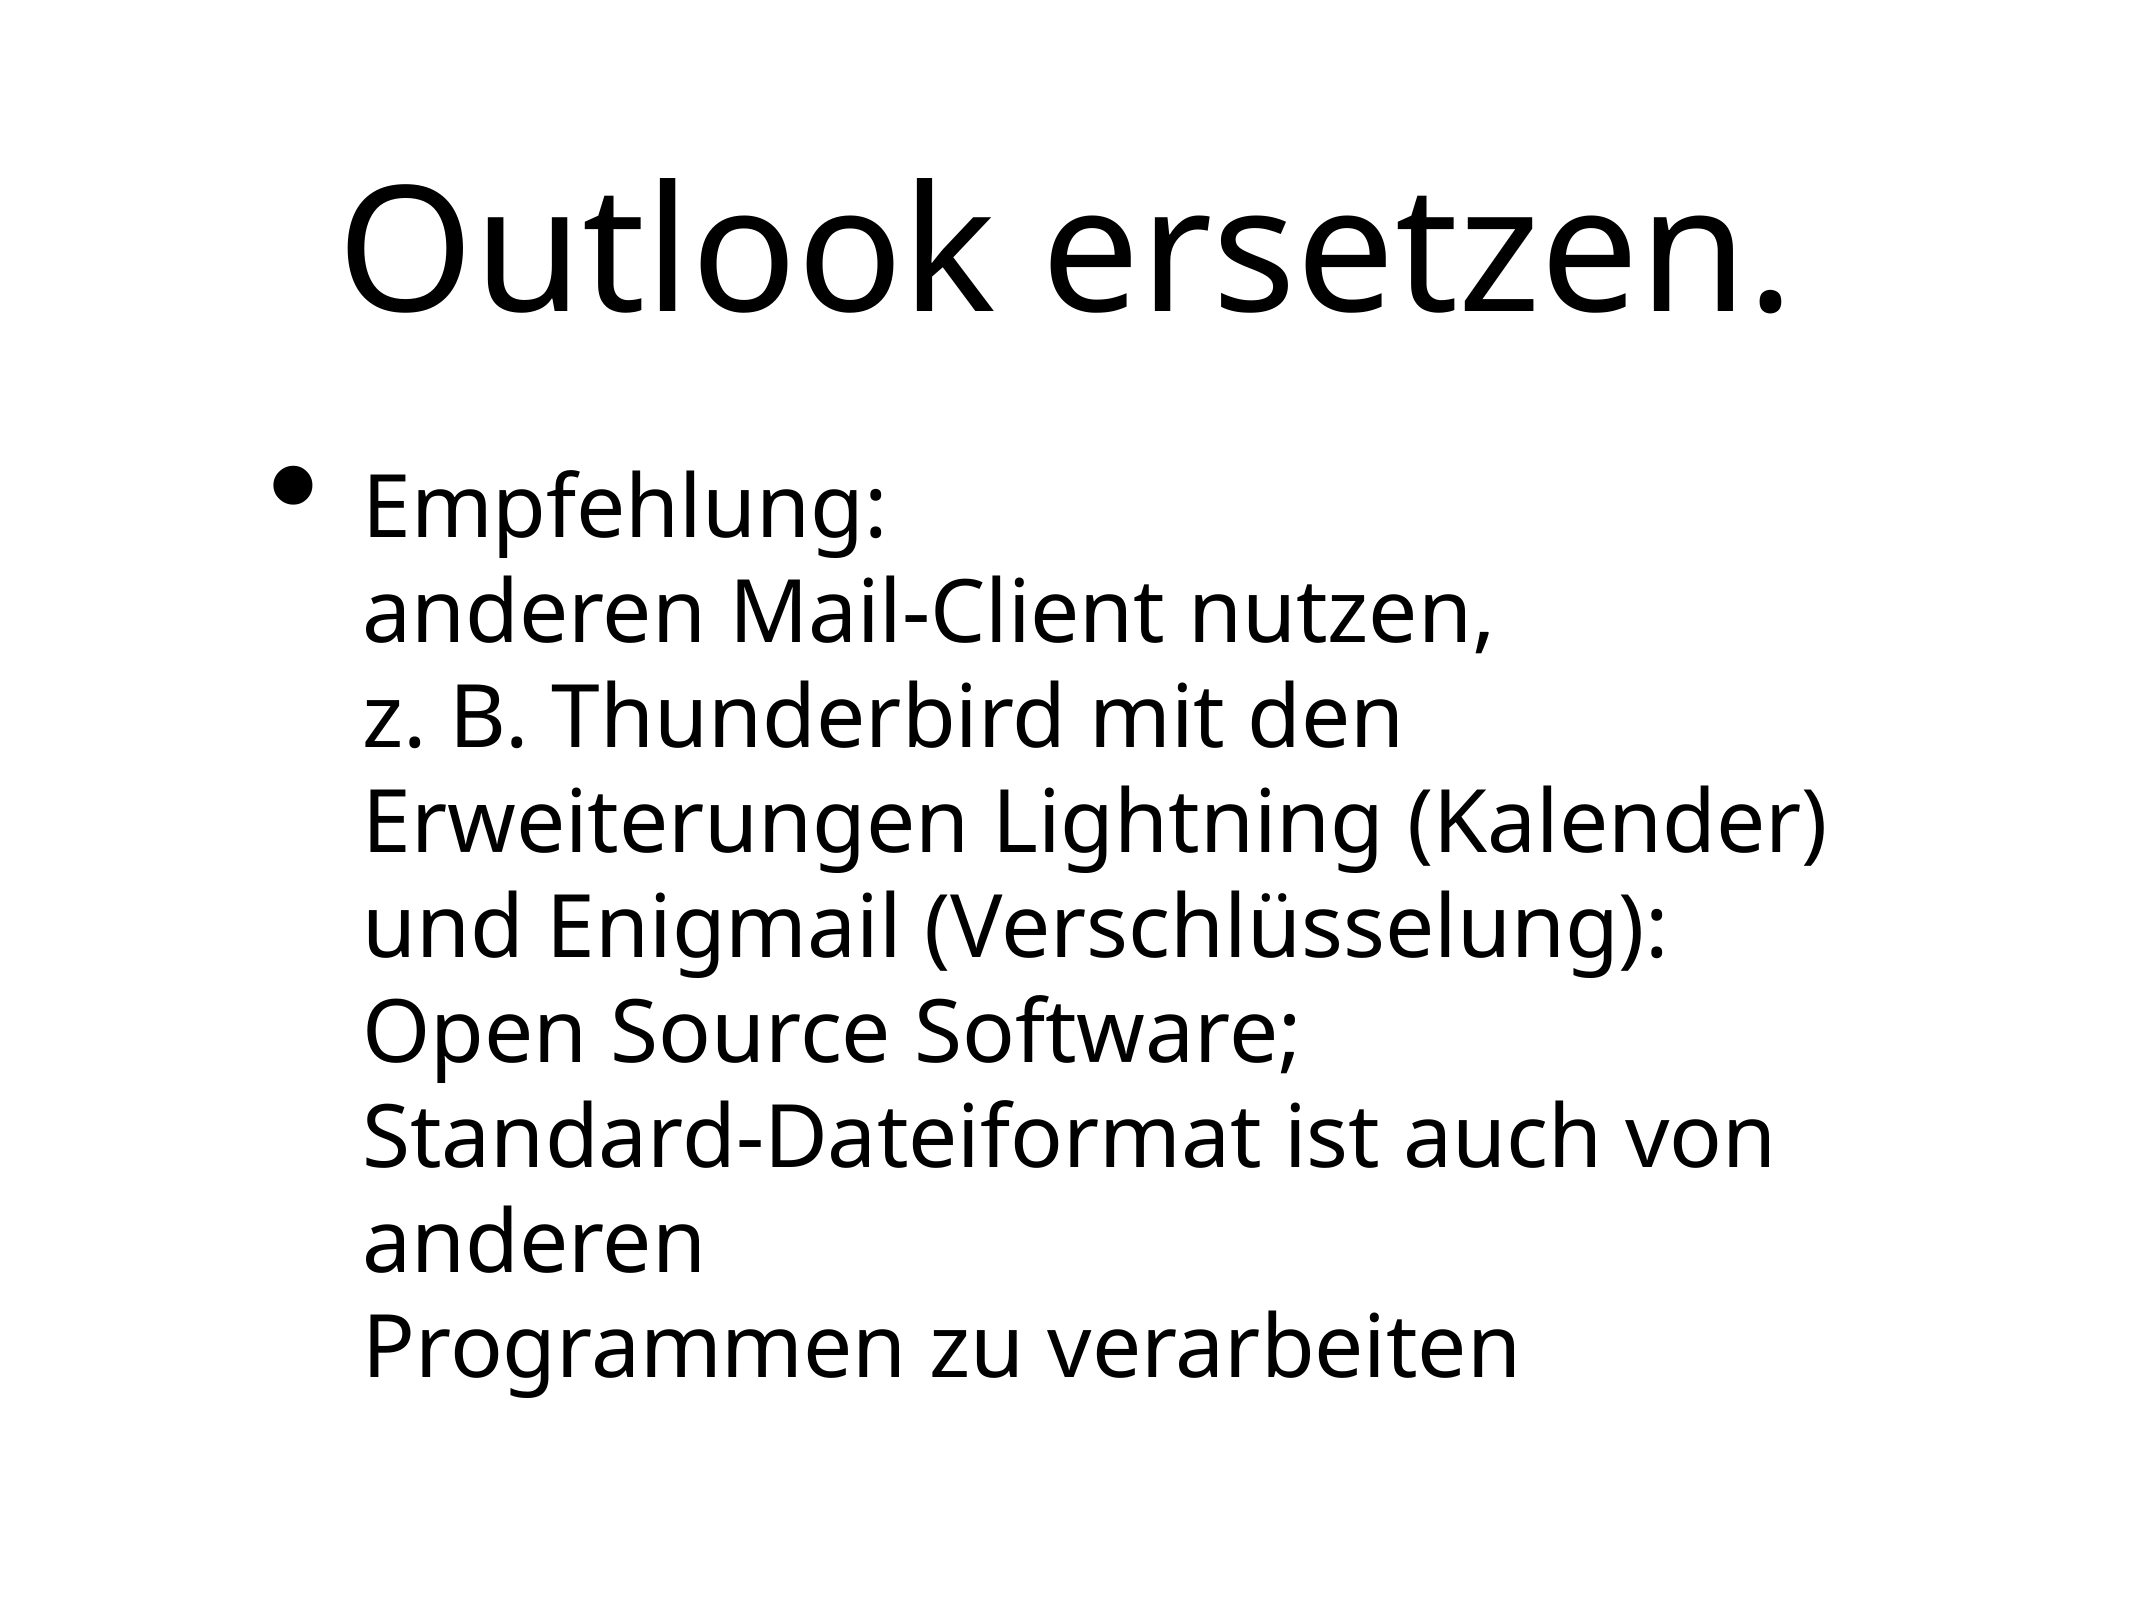

# Outlook ersetzen.
Empfehlung:
anderen Mail-Client nutzen,
z. B. Thunderbird mit den Erweiterungen Lightning (Kalender) und Enigmail (Verschlüsselung): Open Source Software;
Standard-Dateiformat ist auch von anderen
Programmen zu verarbeiten